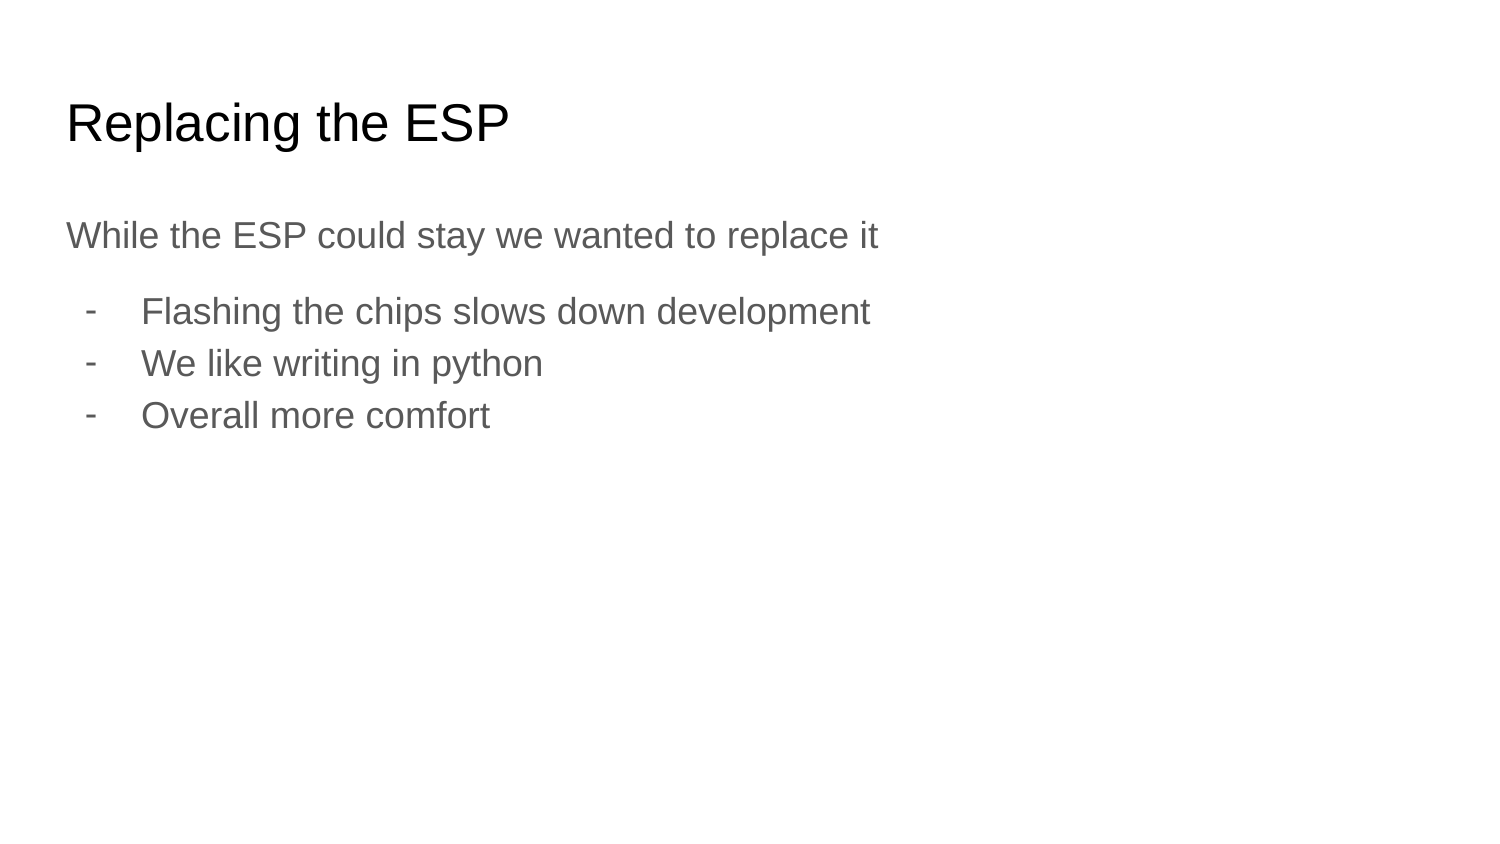

# Replacing the ESP
While the ESP could stay we wanted to replace it
Flashing the chips slows down development
We like writing in python
Overall more comfort